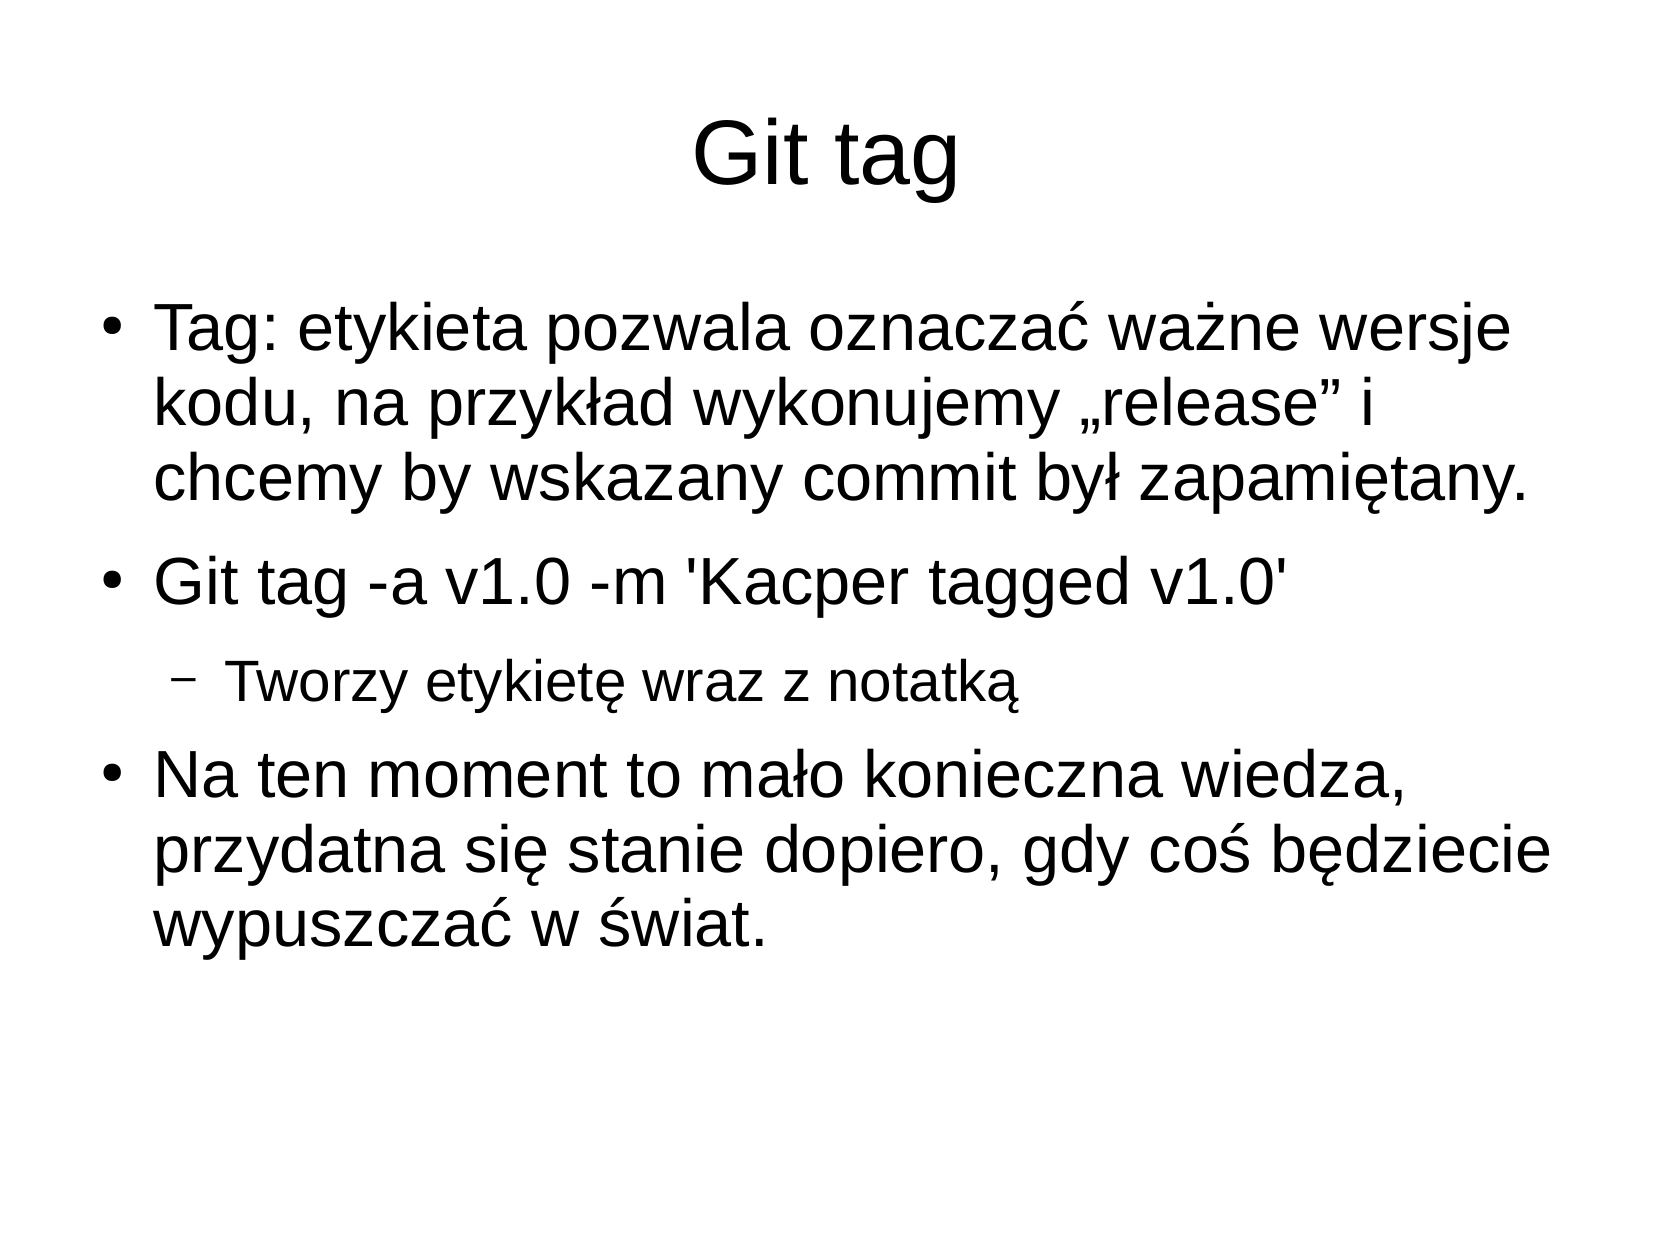

# Git tag
Tag: etykieta pozwala oznaczać ważne wersje kodu, na przykład wykonujemy „release” i chcemy by wskazany commit był zapamiętany.
Git tag -a v1.0 -m 'Kacper tagged v1.0'
Tworzy etykietę wraz z notatką
Na ten moment to mało konieczna wiedza, przydatna się stanie dopiero, gdy coś będziecie wypuszczać w świat.